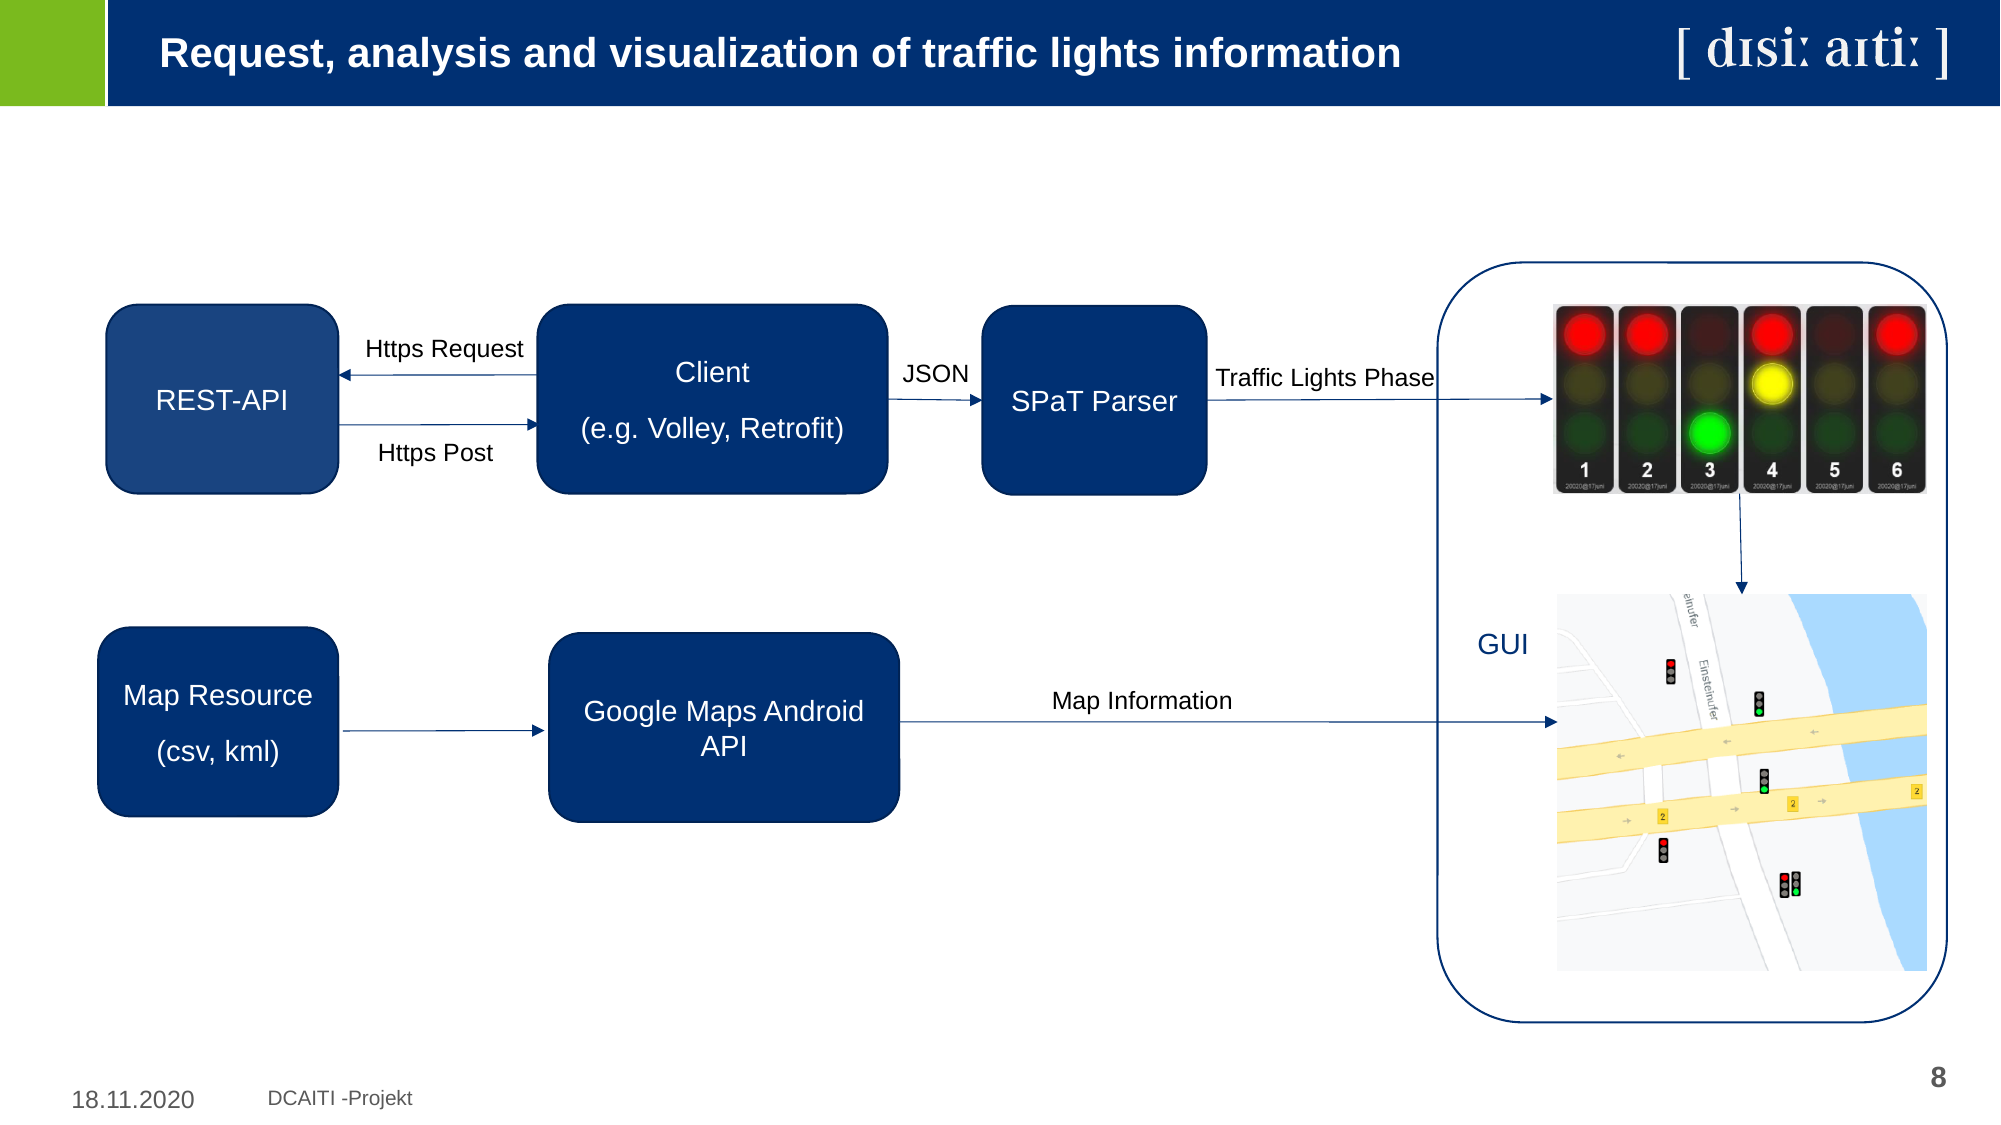

# Request, analysis and visualization of traffic lights information
GUI
REST-API
Client
(e.g. Volley, Retrofit)
SPaT Parser
Https Request
JSON
Traffic Lights Phase
Https Post
Map Resource
(csv, kml)
Google Maps Android API
Map Information
18.11.2020
DCAITI -Projekt